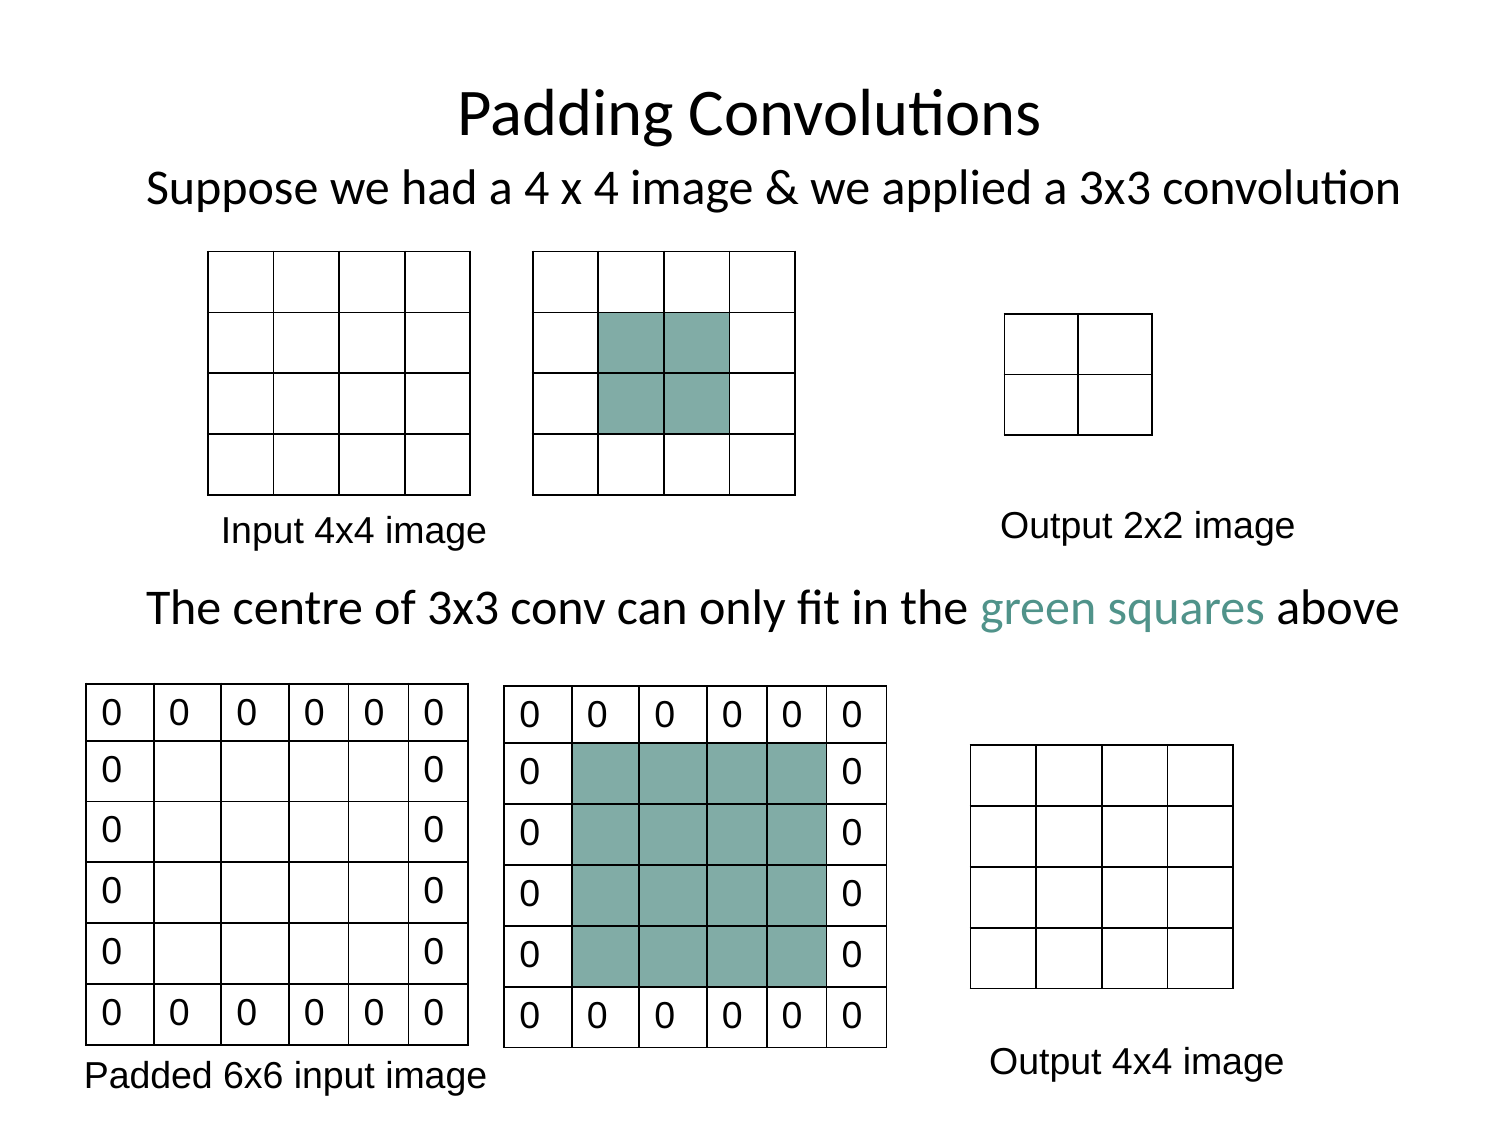

Padding Convolutions
Suppose we had a 4 x 4 image & we applied a 3x3 convolution
The centre of 3x3 conv can only fit in the green squares above
| | | | |
| --- | --- | --- | --- |
| | | | |
| | | | |
| | | | |
| | | | |
| --- | --- | --- | --- |
| | | | |
| | | | |
| | | | |
| | |
| --- | --- |
| | |
Output 2x2 image
Input 4x4 image
| 0 | 0 | 0 | 0 | 0 | 0 |
| --- | --- | --- | --- | --- | --- |
| 0 | | | | | 0 |
| 0 | | | | | 0 |
| 0 | | | | | 0 |
| 0 | | | | | 0 |
| 0 | 0 | 0 | 0 | 0 | 0 |
| 0 | 0 | 0 | 0 | 0 | 0 |
| --- | --- | --- | --- | --- | --- |
| 0 | | | | | 0 |
| 0 | | | | | 0 |
| 0 | | | | | 0 |
| 0 | | | | | 0 |
| 0 | 0 | 0 | 0 | 0 | 0 |
| | | | |
| --- | --- | --- | --- |
| | | | |
| | | | |
| | | | |
Output 4x4 image
Padded 6x6 input image